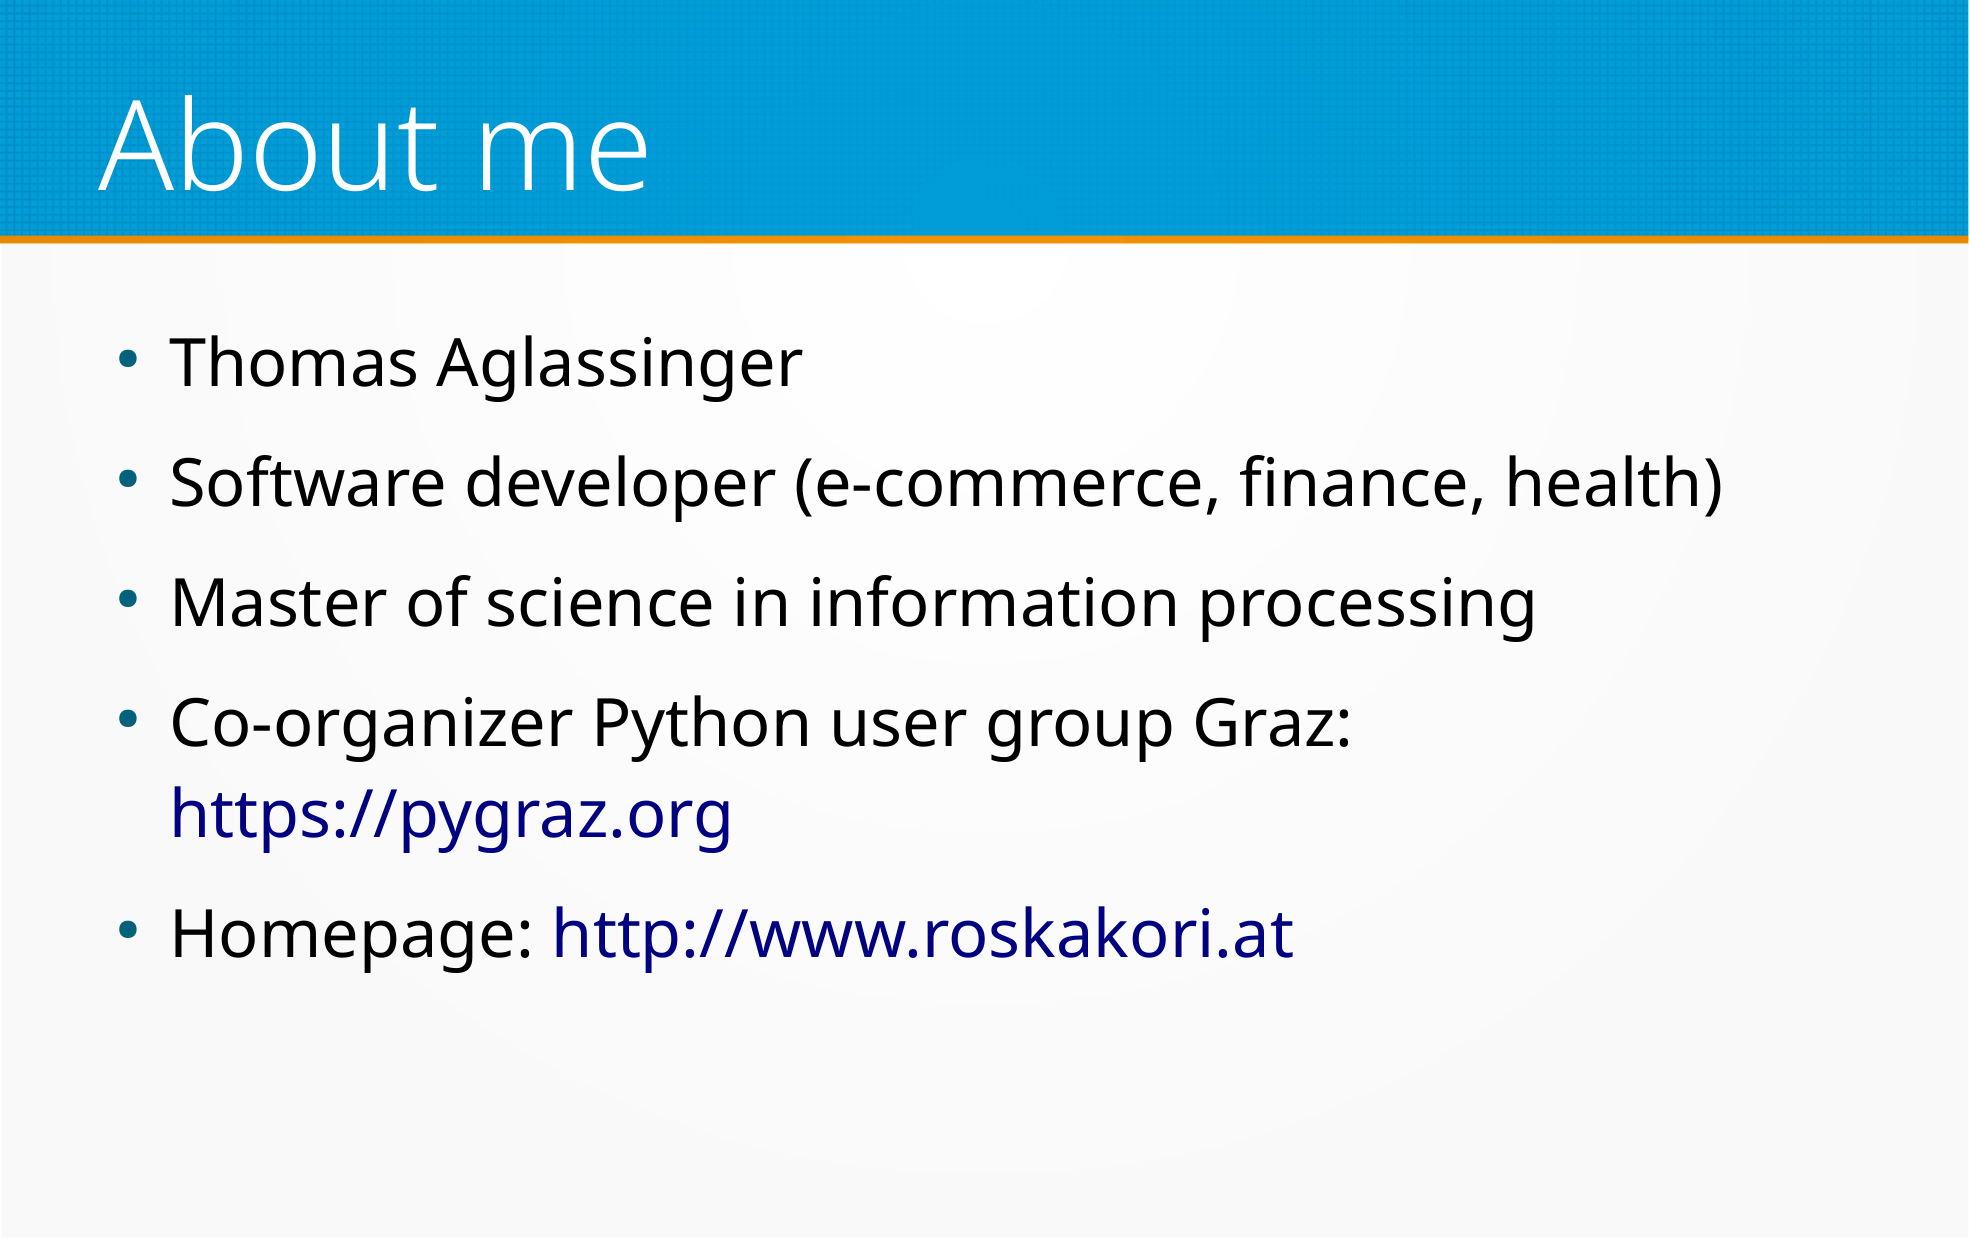

# About me
Thomas Aglassinger
Software developer (e-commerce, finance, health)
Master of science in information processing
Co-organizer Python user group Graz: https://pygraz.org
Homepage: http://www.roskakori.at